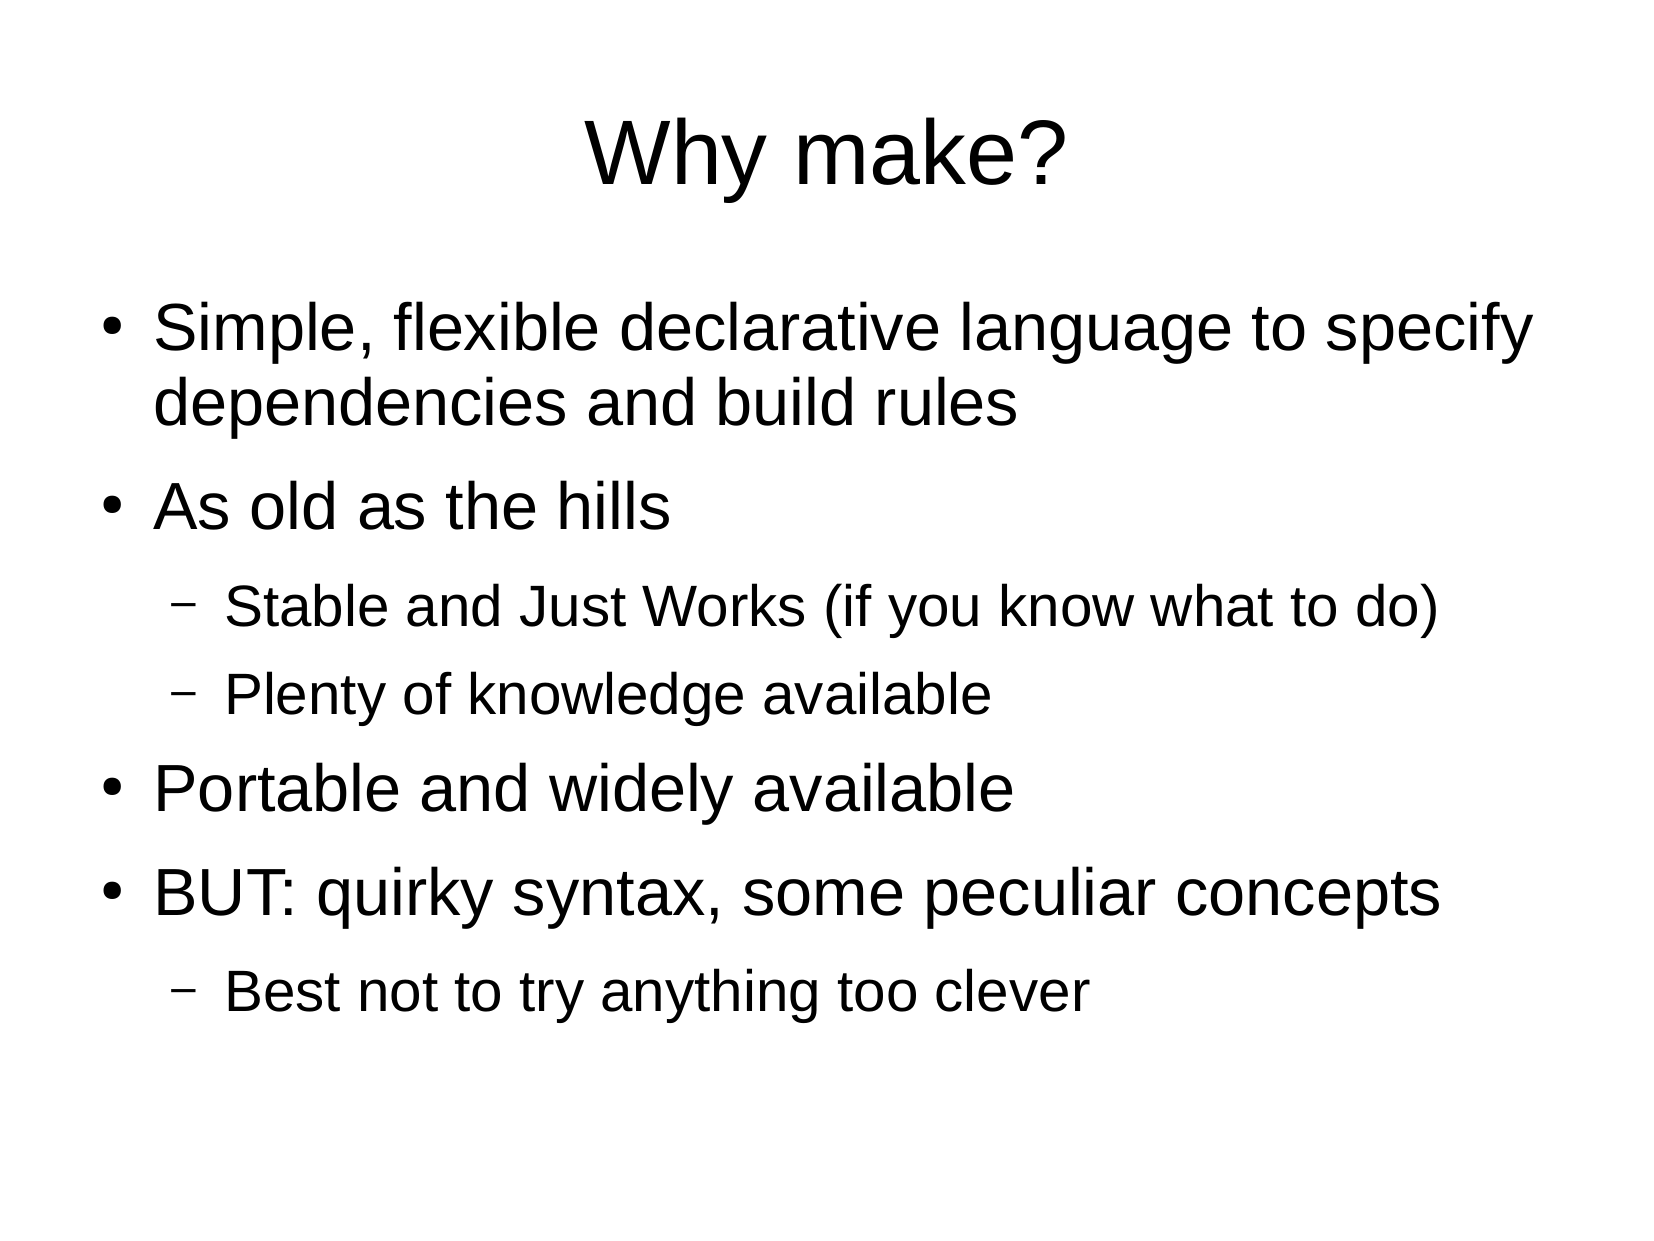

# Why make?
Simple, flexible declarative language to specify dependencies and build rules
As old as the hills
Stable and Just Works (if you know what to do)
Plenty of knowledge available
Portable and widely available
BUT: quirky syntax, some peculiar concepts
Best not to try anything too clever